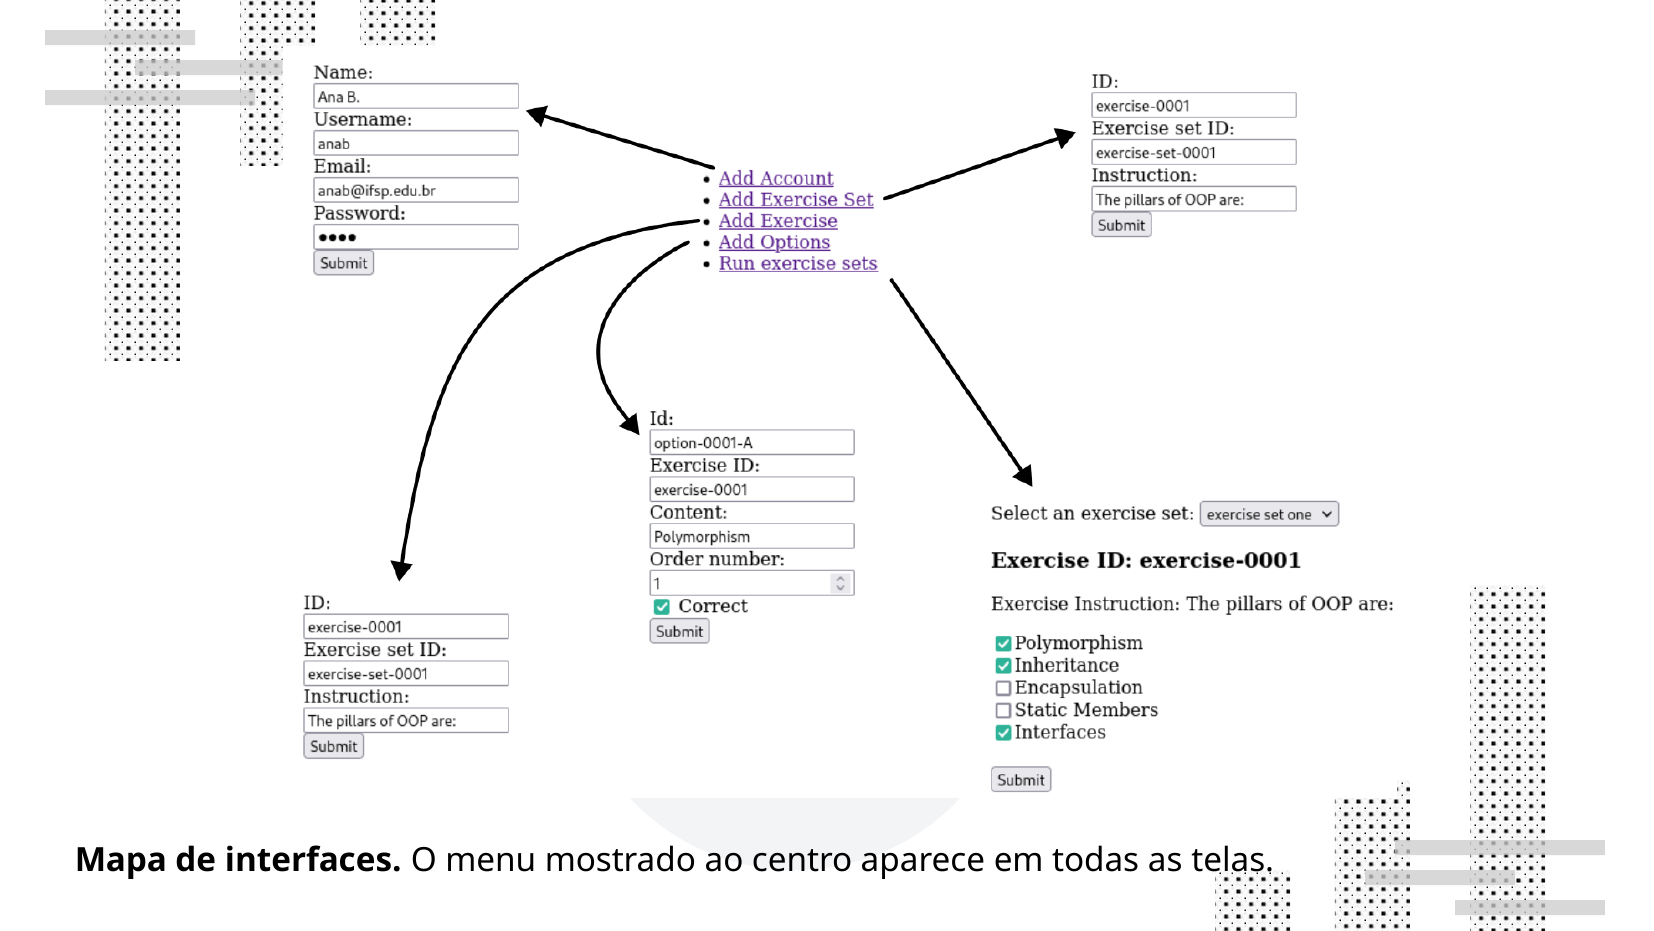

Mapa de interfaces. O menu mostrado ao centro aparece em todas as telas.